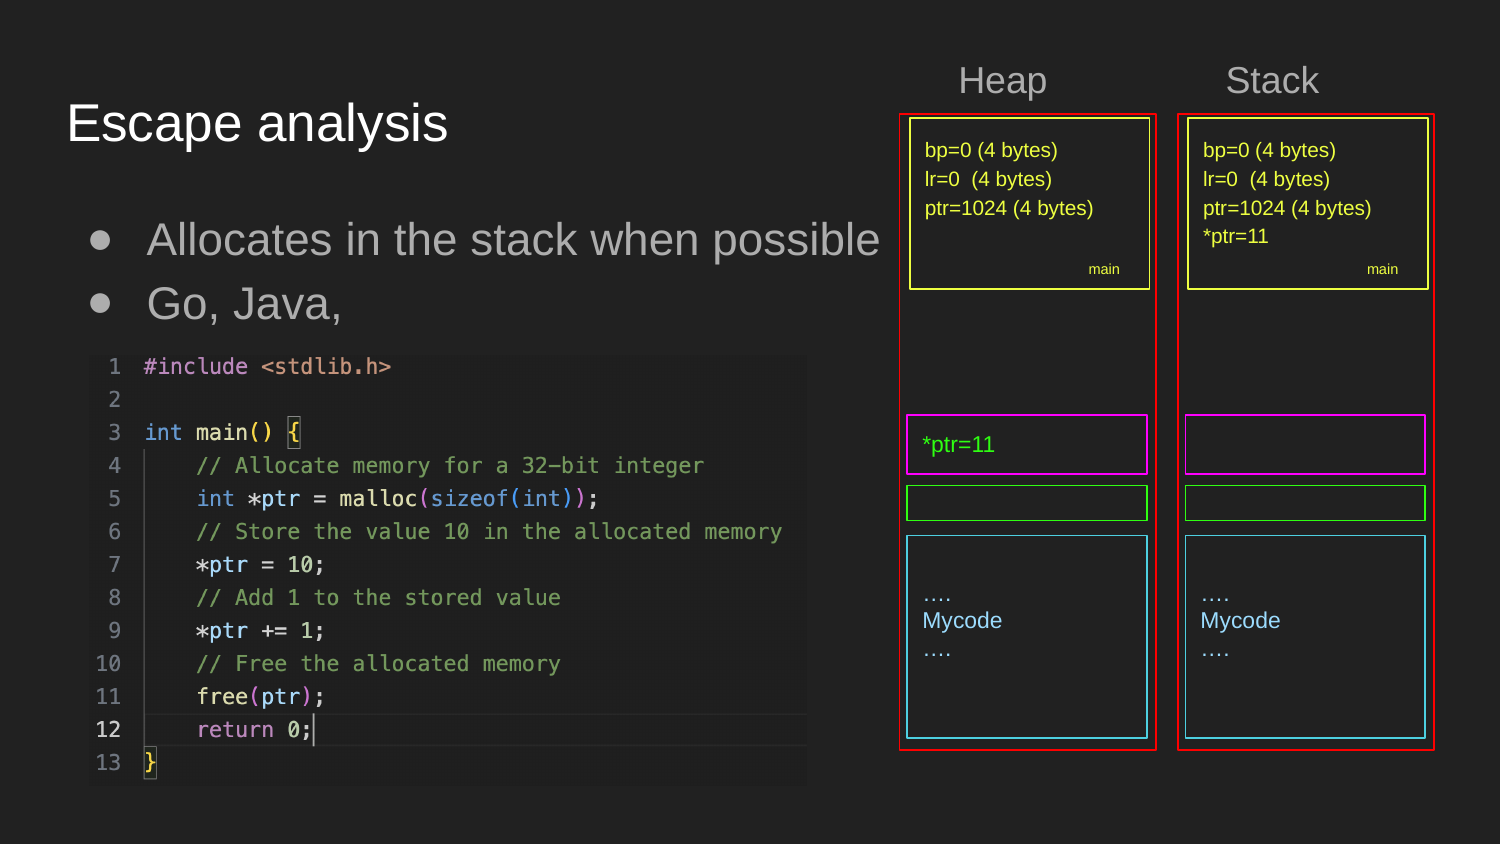

Heap
Stack
# Escape analysis
bp=0 (4 bytes)
lr=0 (4 bytes)
ptr=1024 (4 bytes)
bp=0 (4 bytes)
lr=0 (4 bytes)
ptr=1024 (4 bytes)
*ptr=11
Allocates in the stack when possible
Go, Java,
main
main
*ptr=11
….
Mycode
….
….
Mycode
….